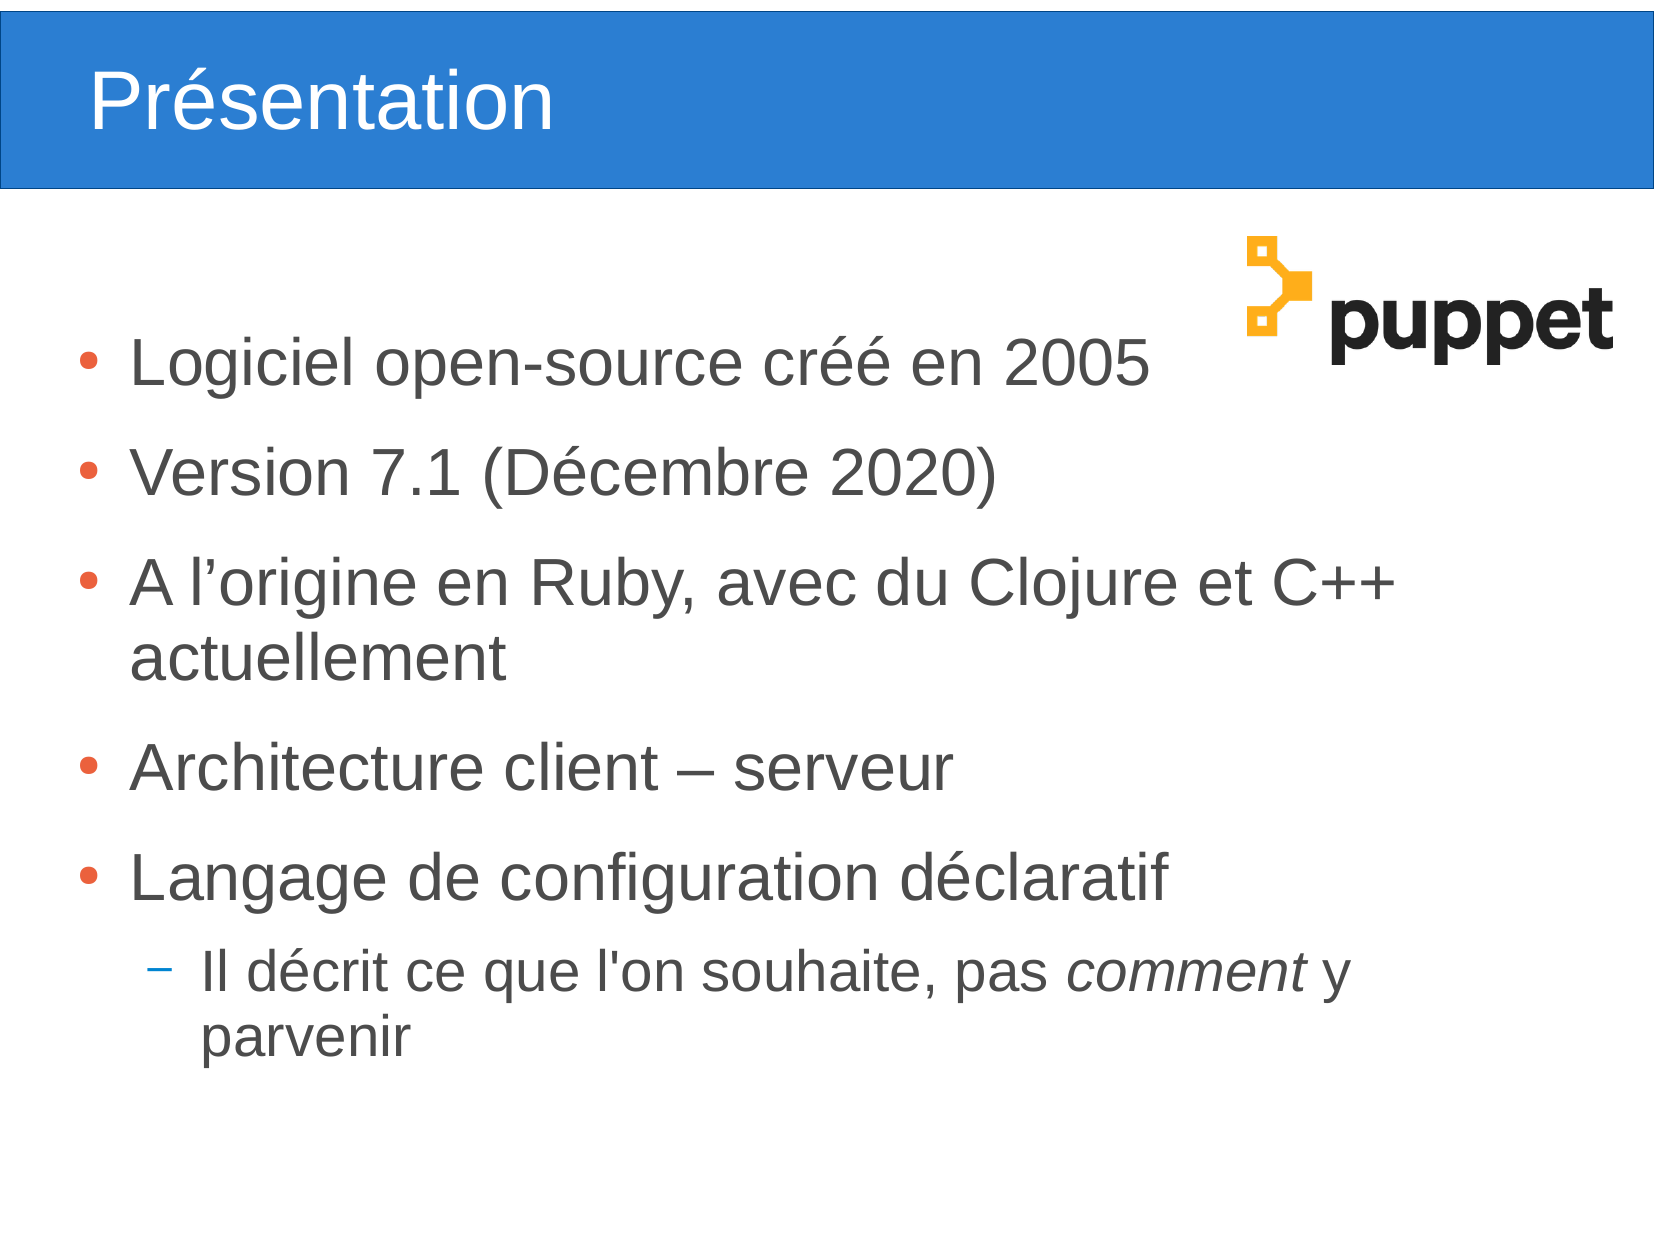

# Présentation
Logiciel open-source créé en 2005
Version 7.1 (Décembre 2020)
A l’origine en Ruby, avec du Clojure et C++ actuellement
Architecture client – serveur
Langage de configuration déclaratif
Il décrit ce que l'on souhaite, pas comment y parvenir